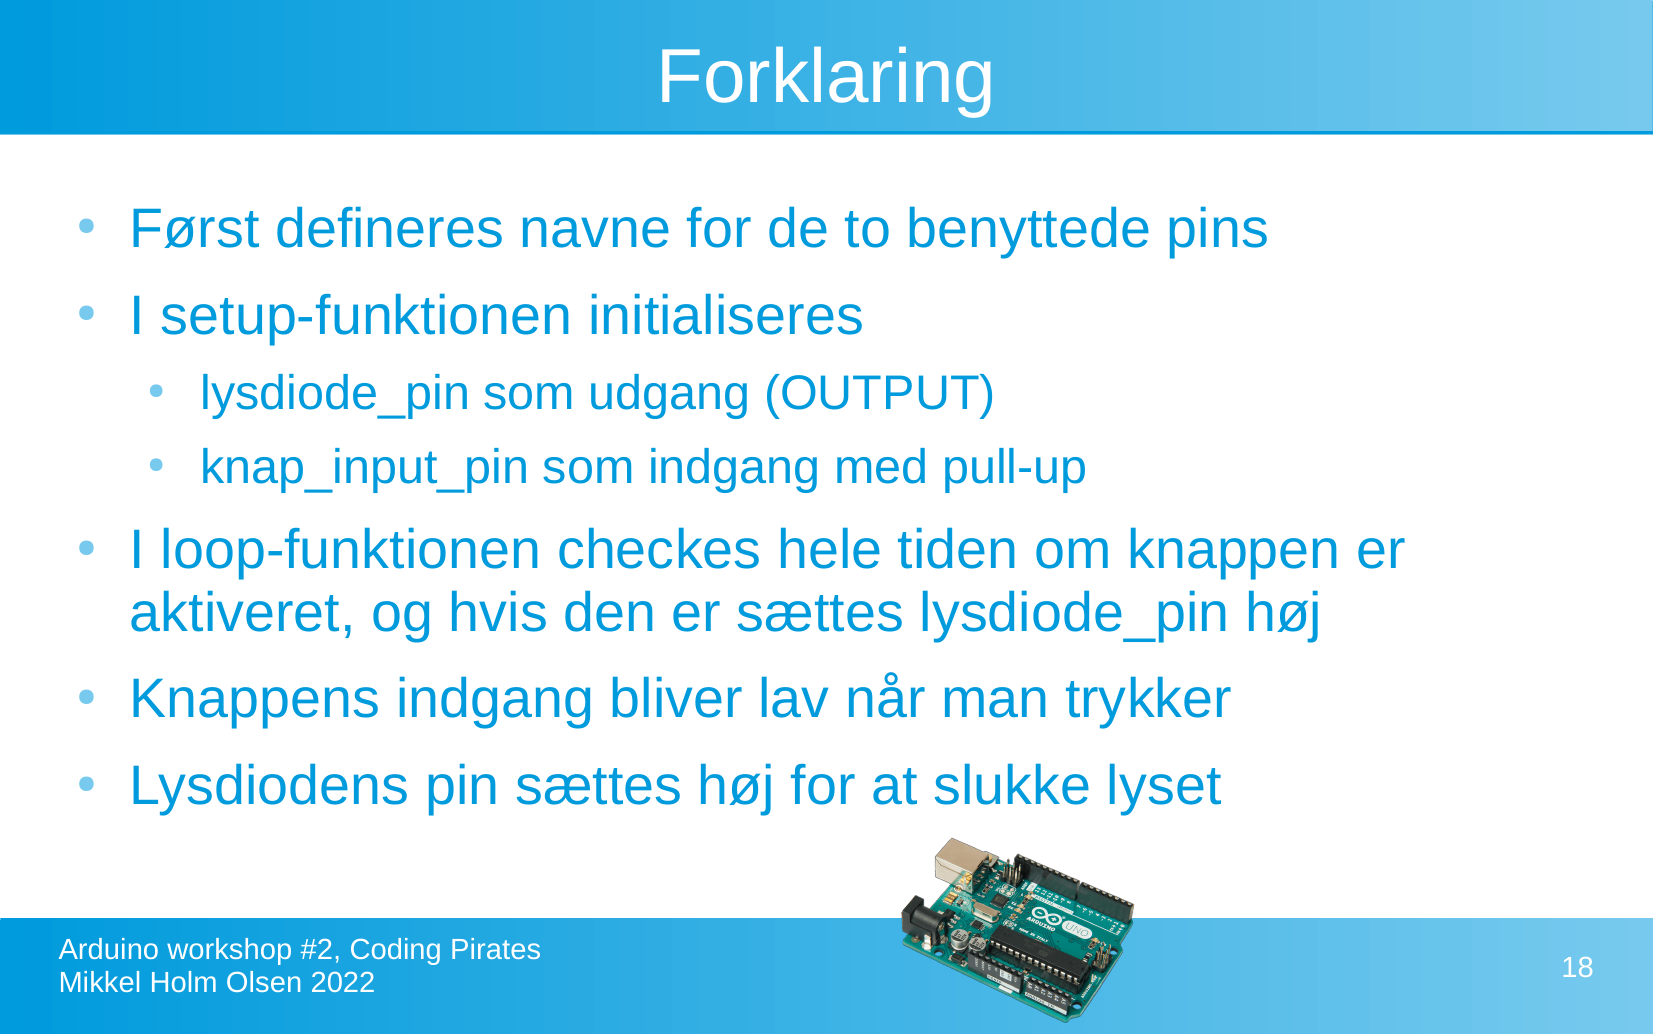

# Forklaring
Først defineres navne for de to benyttede pins
I setup-funktionen initialiseres
lysdiode_pin som udgang (OUTPUT)
knap_input_pin som indgang med pull-up
I loop-funktionen checkes hele tiden om knappen er aktiveret, og hvis den er sættes lysdiode_pin høj
Knappens indgang bliver lav når man trykker
Lysdiodens pin sættes høj for at slukke lyset
18